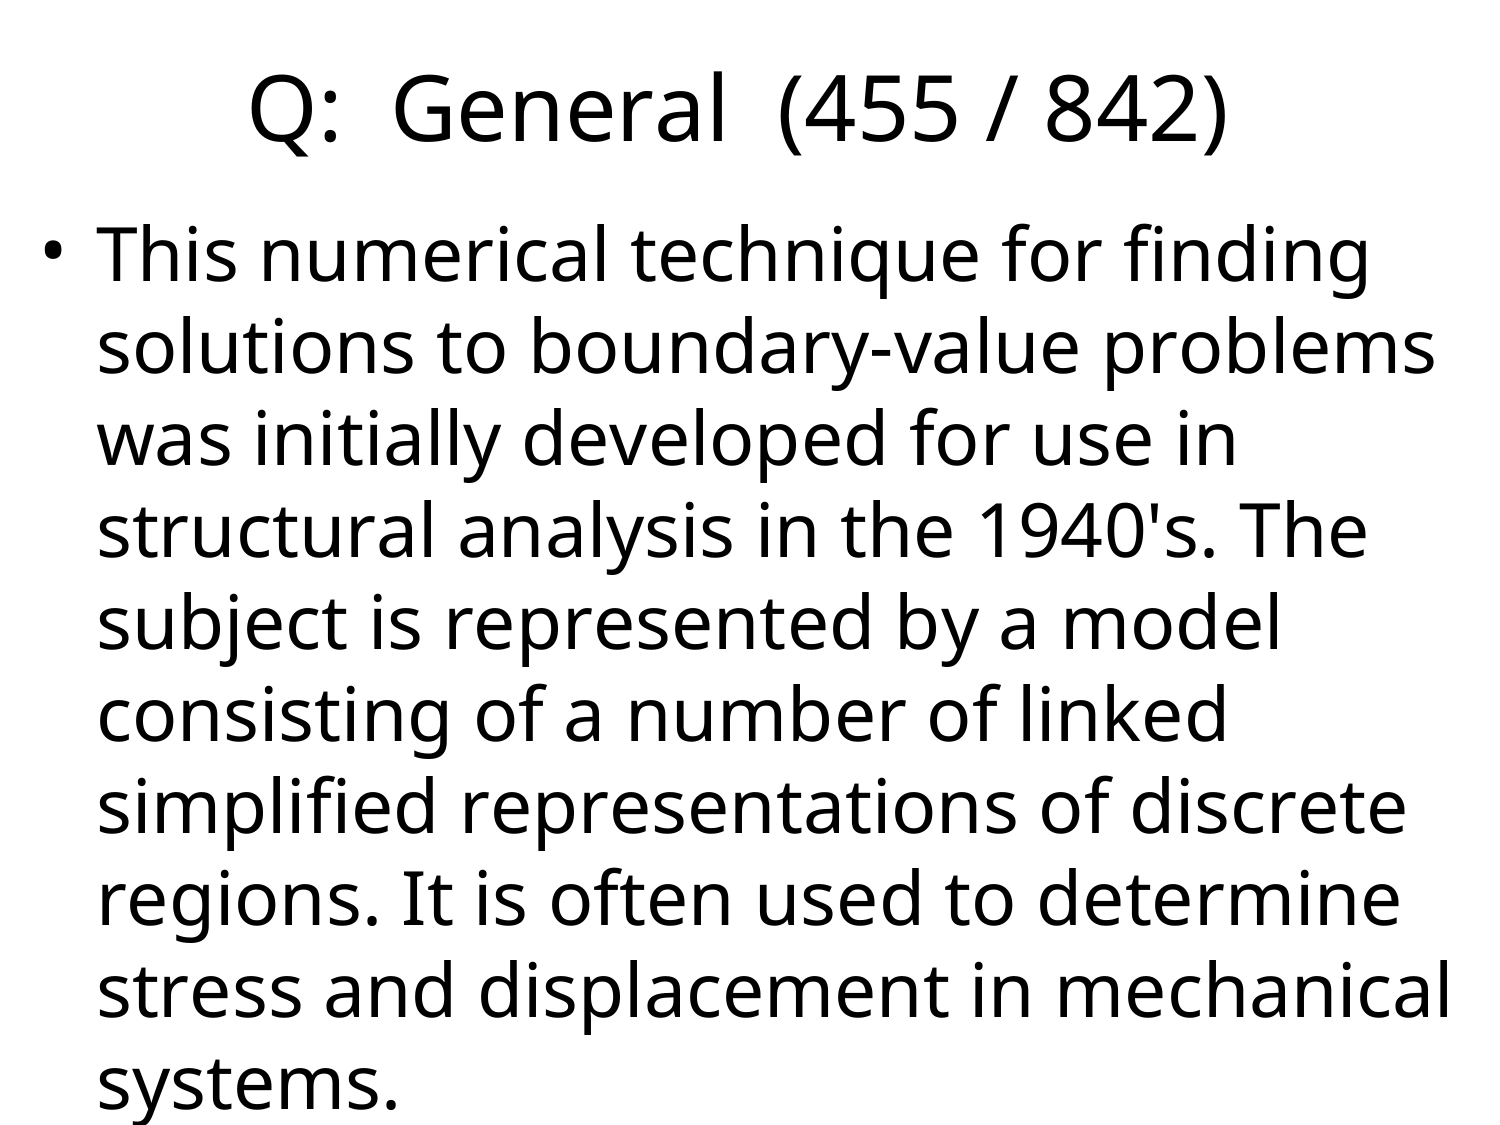

# Q: General (455 / 842)
This numerical technique for finding solutions to boundary-value problems was initially developed for use in structural analysis in the 1940's. The subject is represented by a model consisting of a number of linked simplified representations of discrete regions. It is often used to determine stress and displacement in mechanical systems.